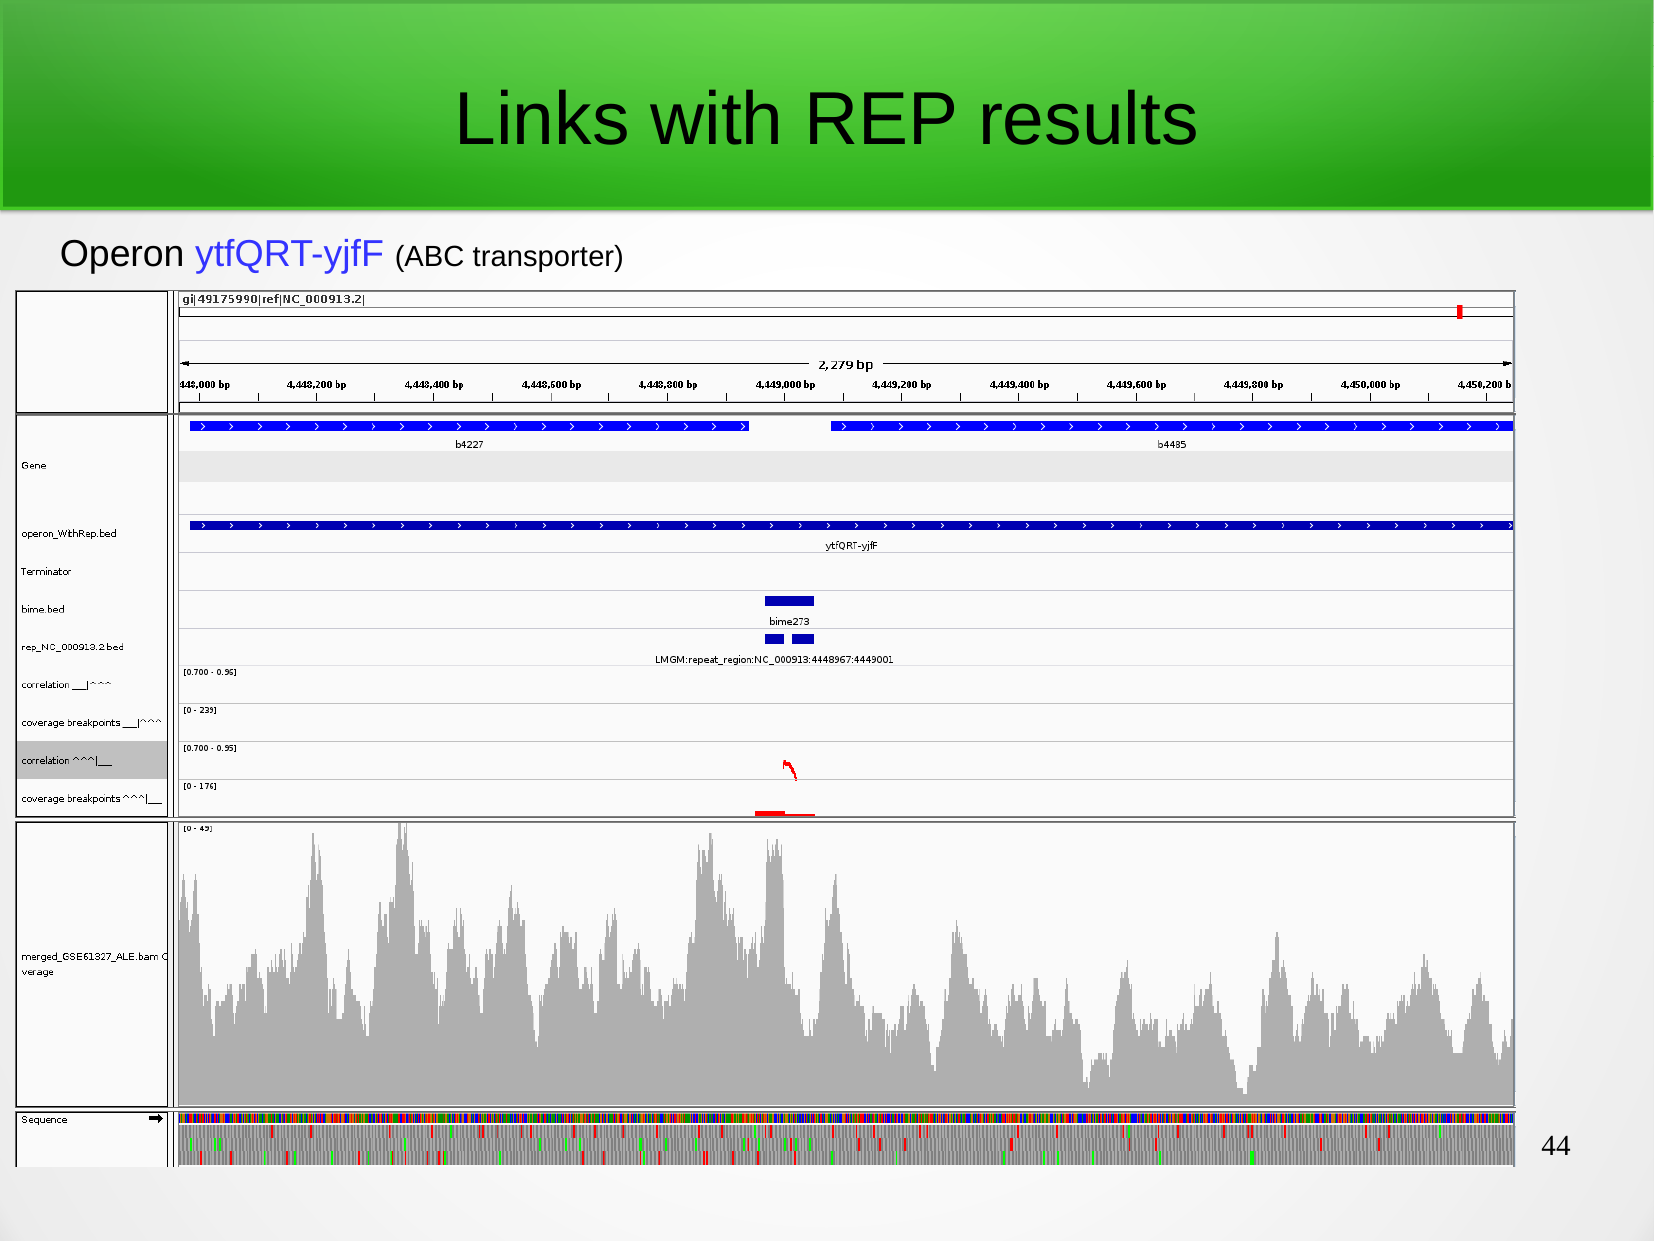

# Links with REP results
Operon ytfQRT-yjfF (ABC transporter)
44